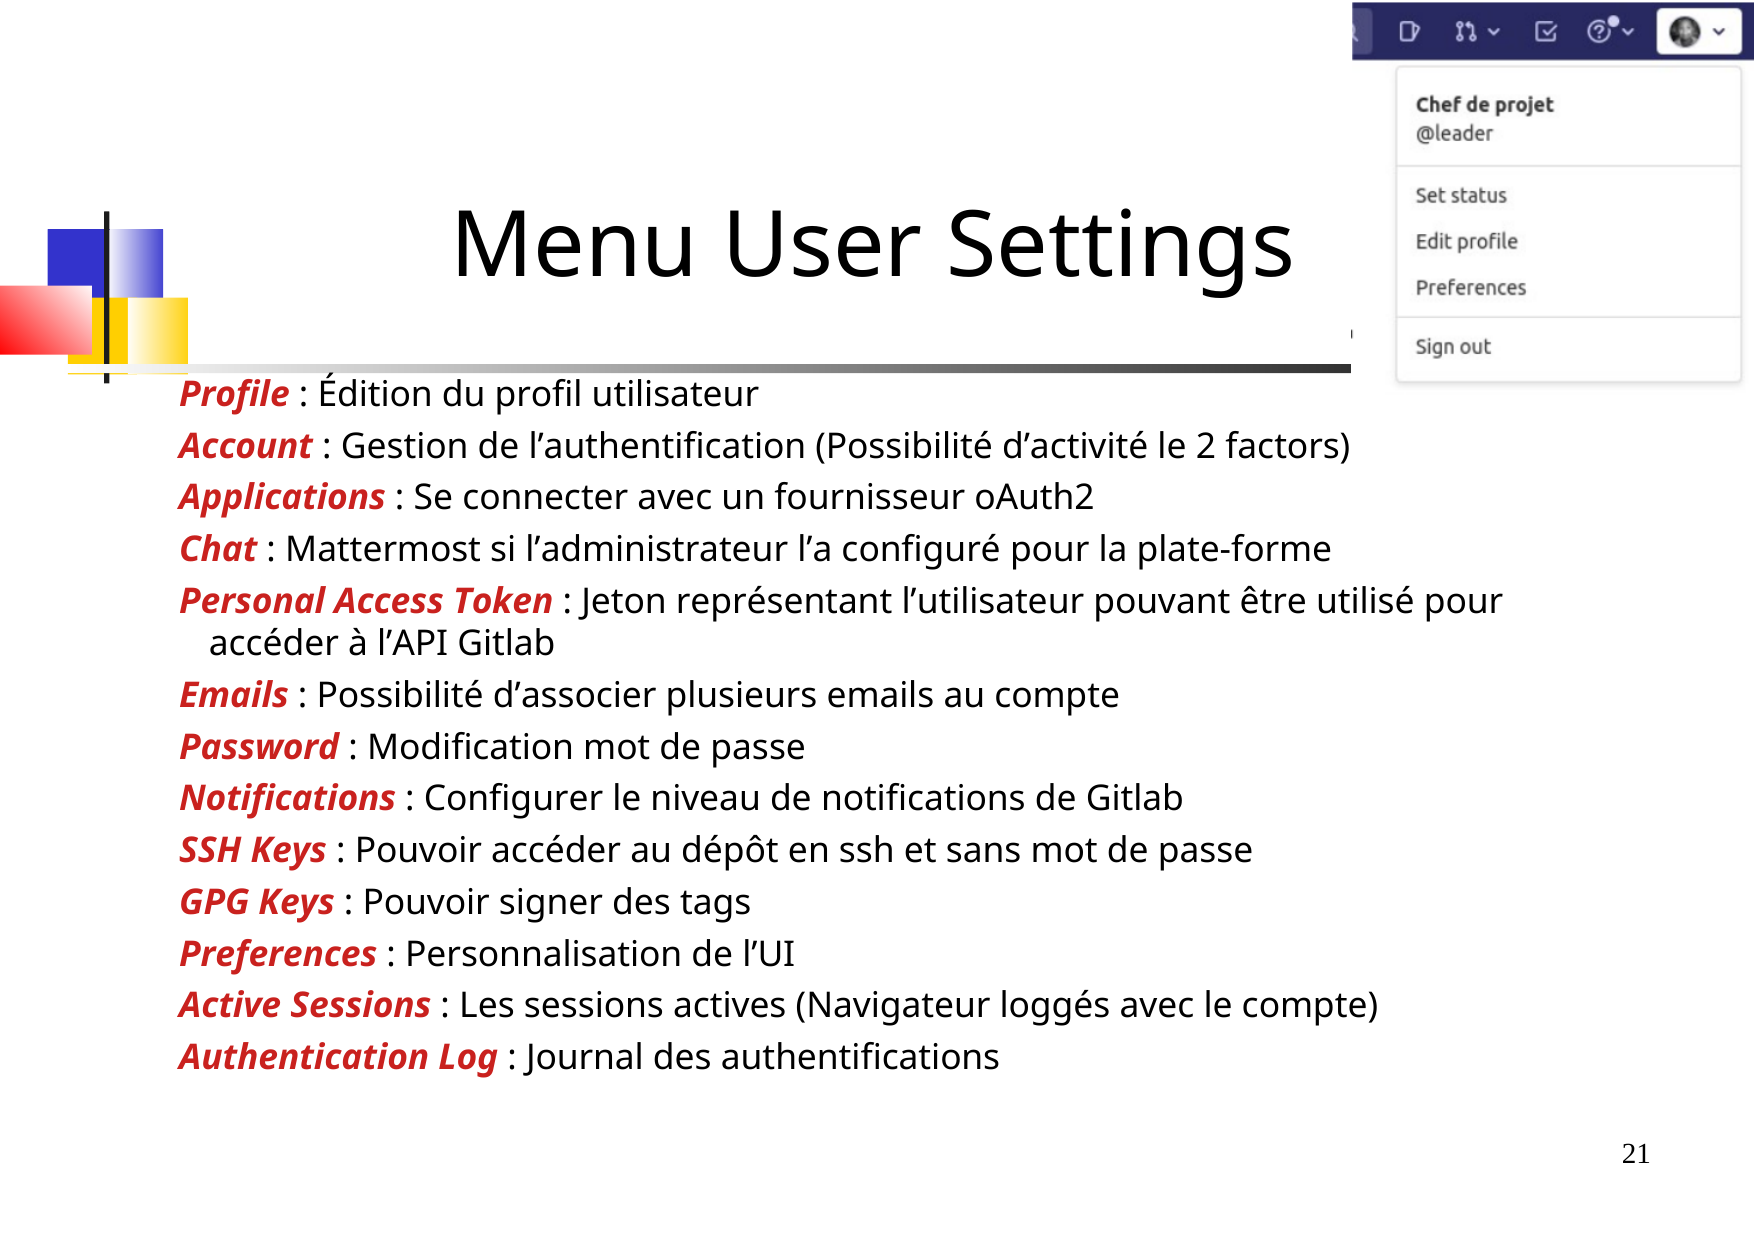

# Menu User Settings
Profile : Édition du profil utilisateur
Account : Gestion de l’authentification (Possibilité d’activité le 2 factors)
Applications : Se connecter avec un fournisseur oAuth2
Chat : Mattermost si l’administrateur l’a configuré pour la plate-forme
Personal Access Token : Jeton représentant l’utilisateur pouvant être utilisé pour accéder à l’API Gitlab
Emails : Possibilité d’associer plusieurs emails au compte
Password : Modification mot de passe
Notifications : Configurer le niveau de notifications de Gitlab
SSH Keys : Pouvoir accéder au dépôt en ssh et sans mot de passe
GPG Keys : Pouvoir signer des tags
Preferences : Personnalisation de l’UI
Active Sessions : Les sessions actives (Navigateur loggés avec le compte)
Authentication Log : Journal des authentifications